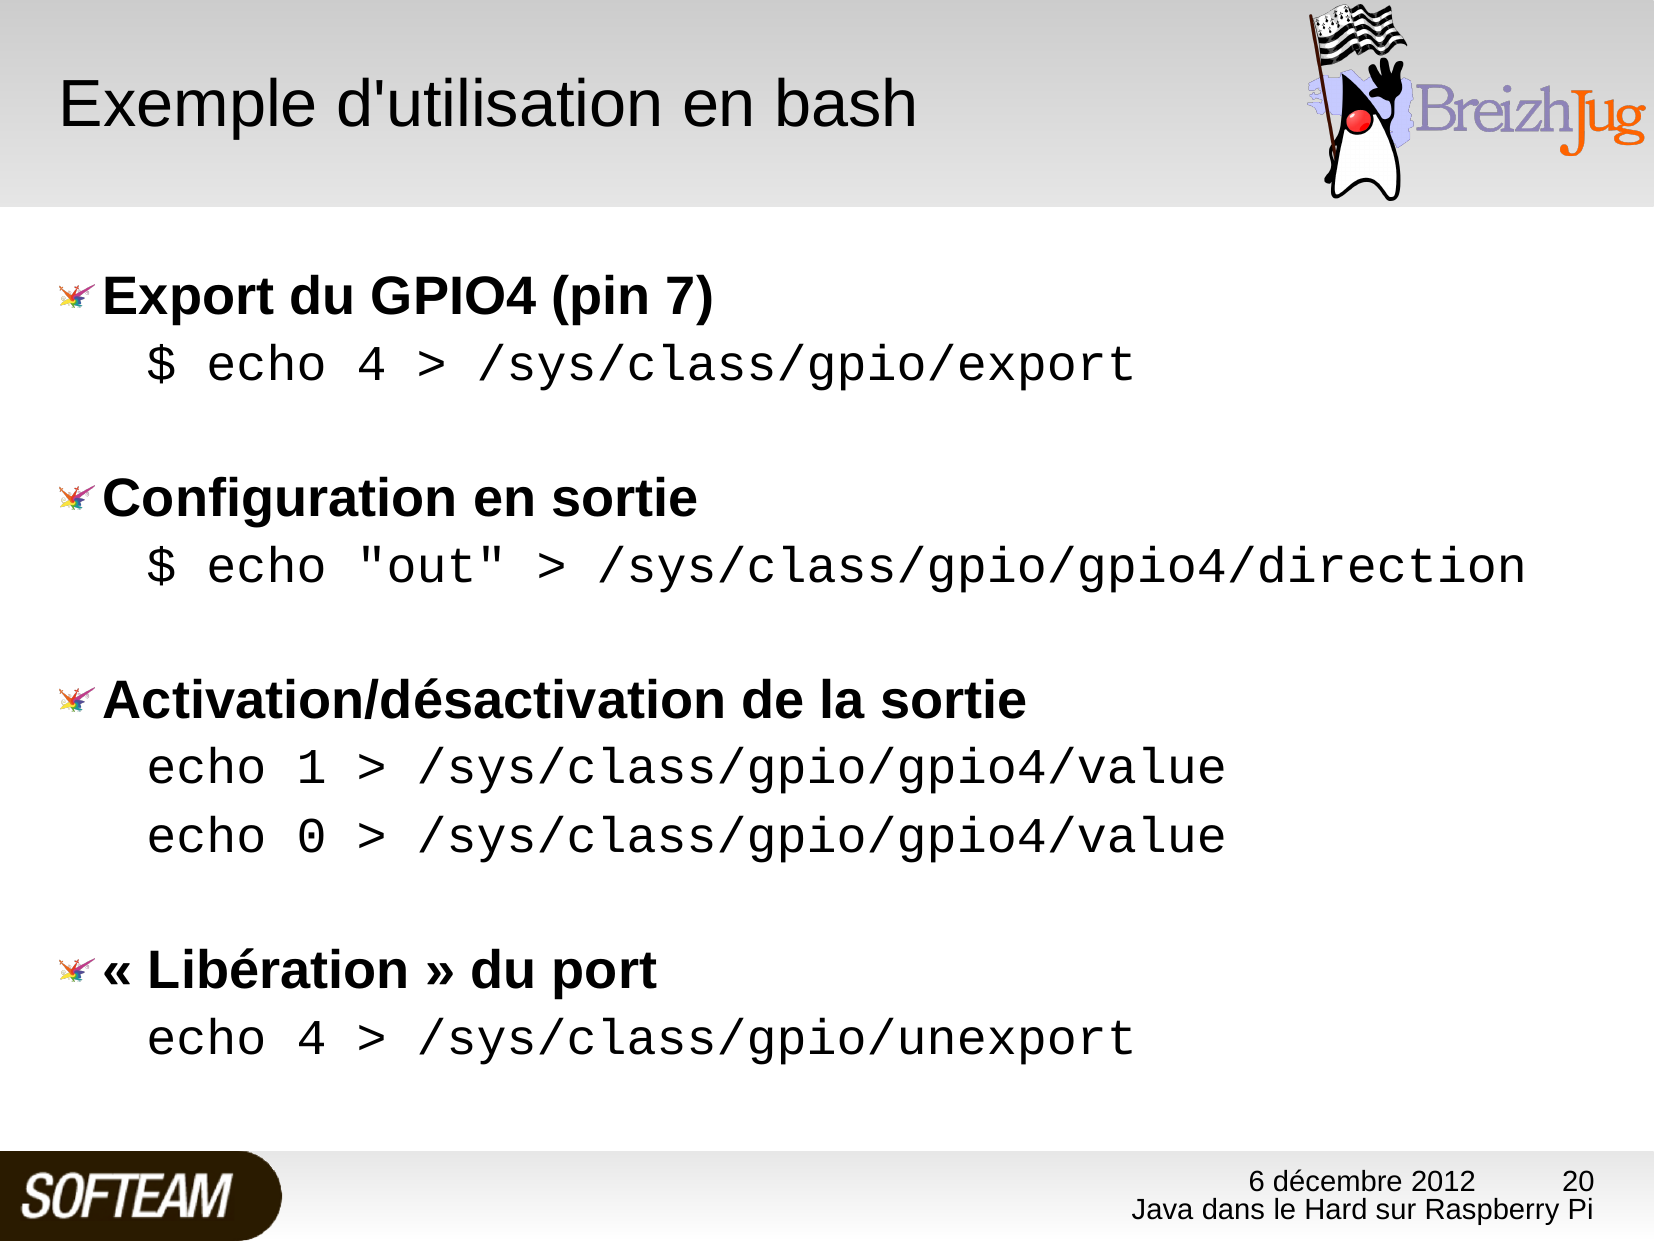

# Exemple d'utilisation en bash
Export du GPIO4 (pin 7)
$ echo 4 > /sys/class/gpio/export
Configuration en sortie
$ echo "out" > /sys/class/gpio/gpio4/direction
Activation/désactivation de la sortie
echo 1 > /sys/class/gpio/gpio4/value
echo 0 > /sys/class/gpio/gpio4/value
« Libération » du port
echo 4 > /sys/class/gpio/unexport
14 septembre 2012
20
Beaglebone - JugSummerCamp 2012